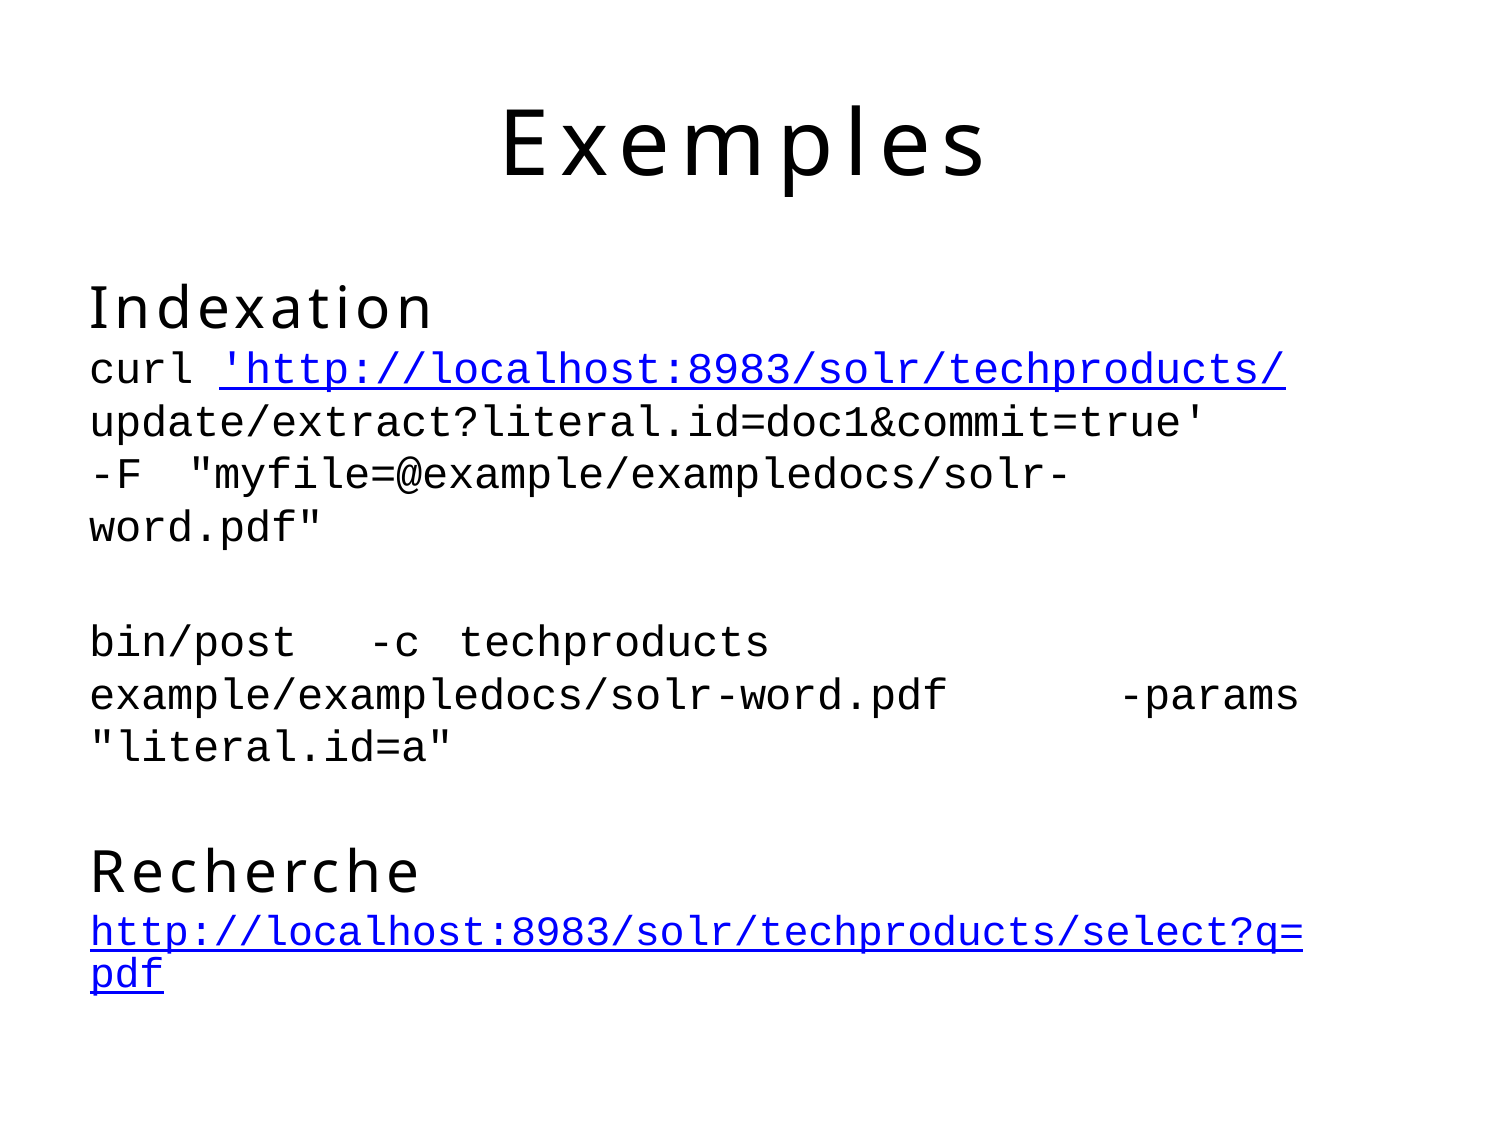

# Exemples
Indexation
curl 'http://localhost:8983/solr/techproducts/ update/extract?literal.id=doc1&commit=true'
-F	"myfile=@example/exampledocs/solr- word.pdf"
bin/post	-c	techproducts example/exampledocs/solr-word.pdf	-params "literal.id=a"
Recherche
http://localhost:8983/solr/techproducts/select?q=pdf